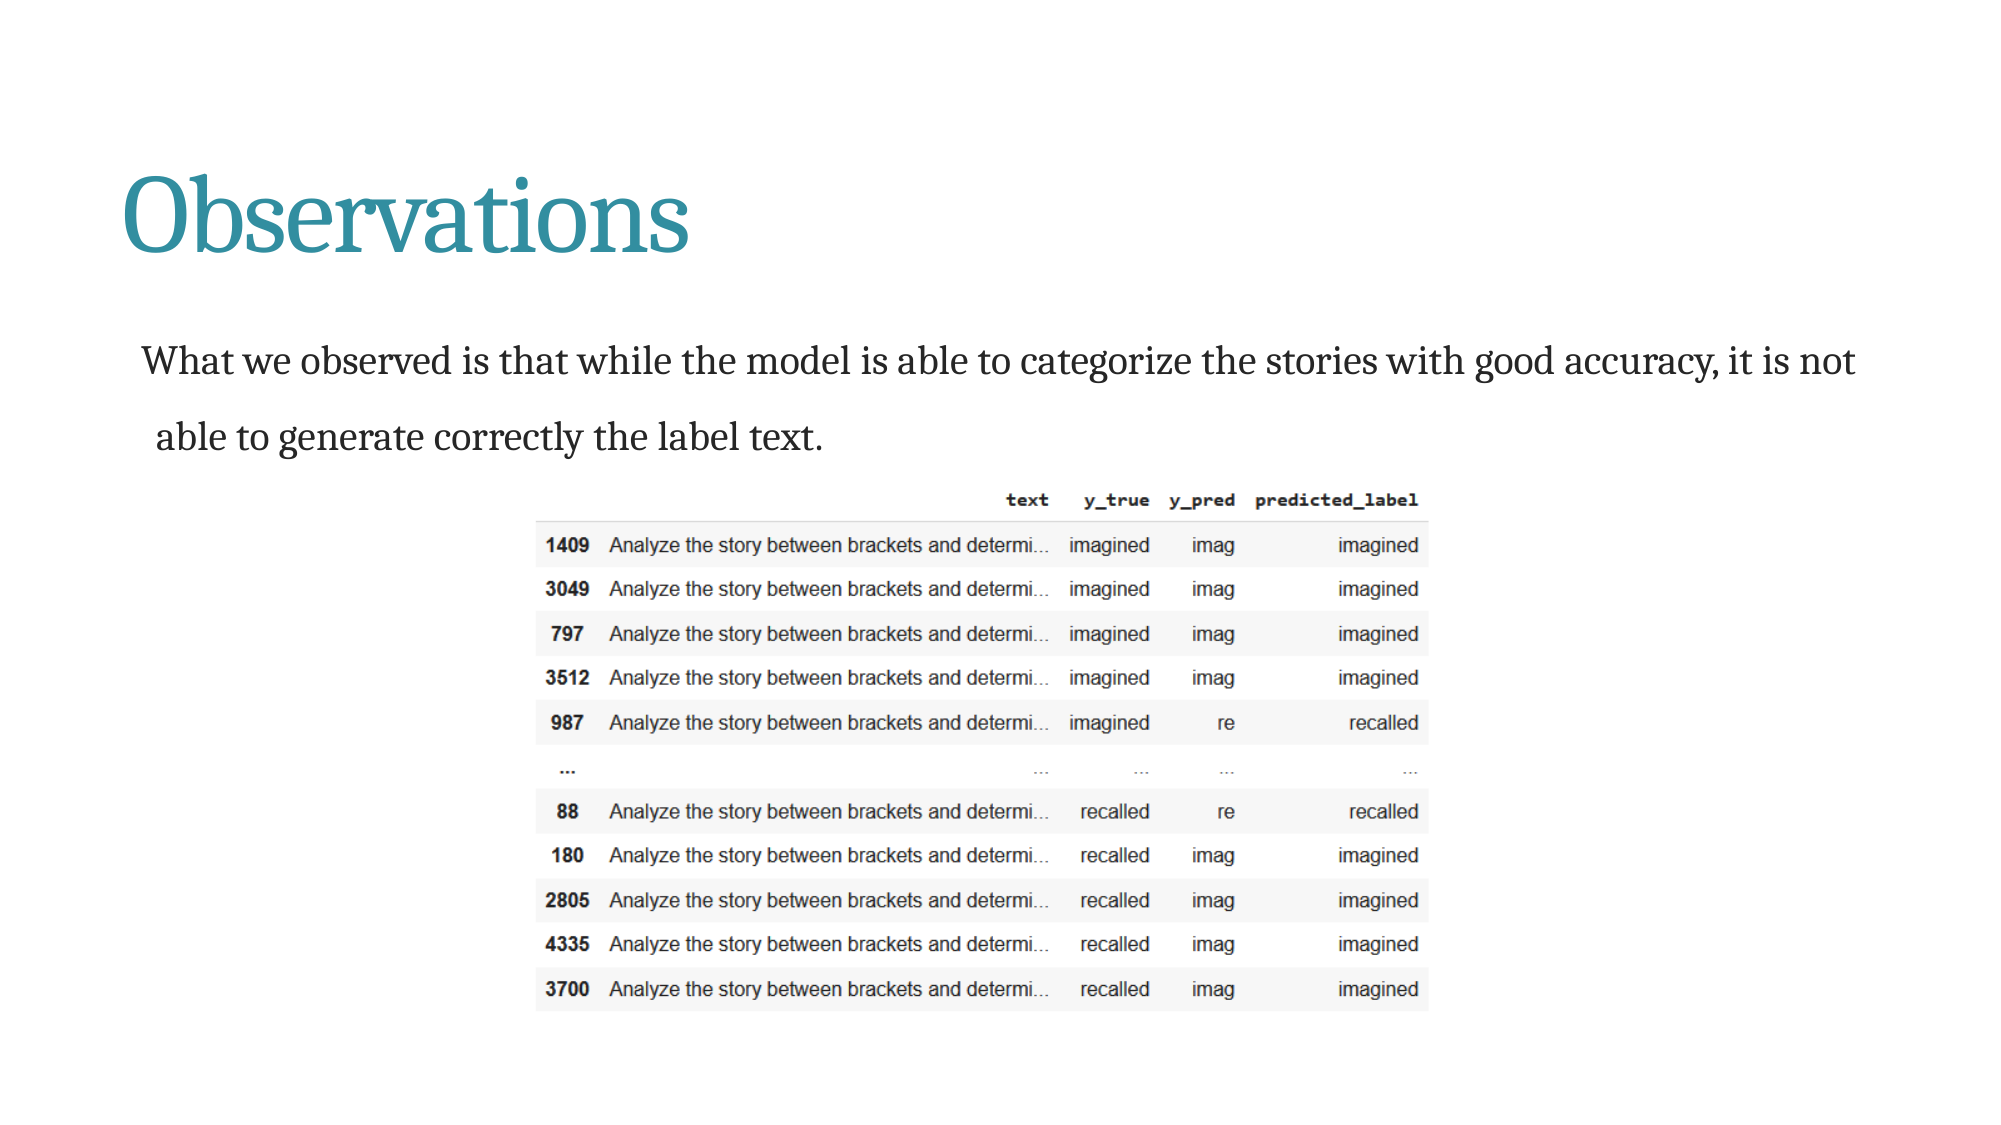

# Observations
What we observed is that while the model is able to categorize the stories with good accuracy, it is not able to generate correctly the label text.